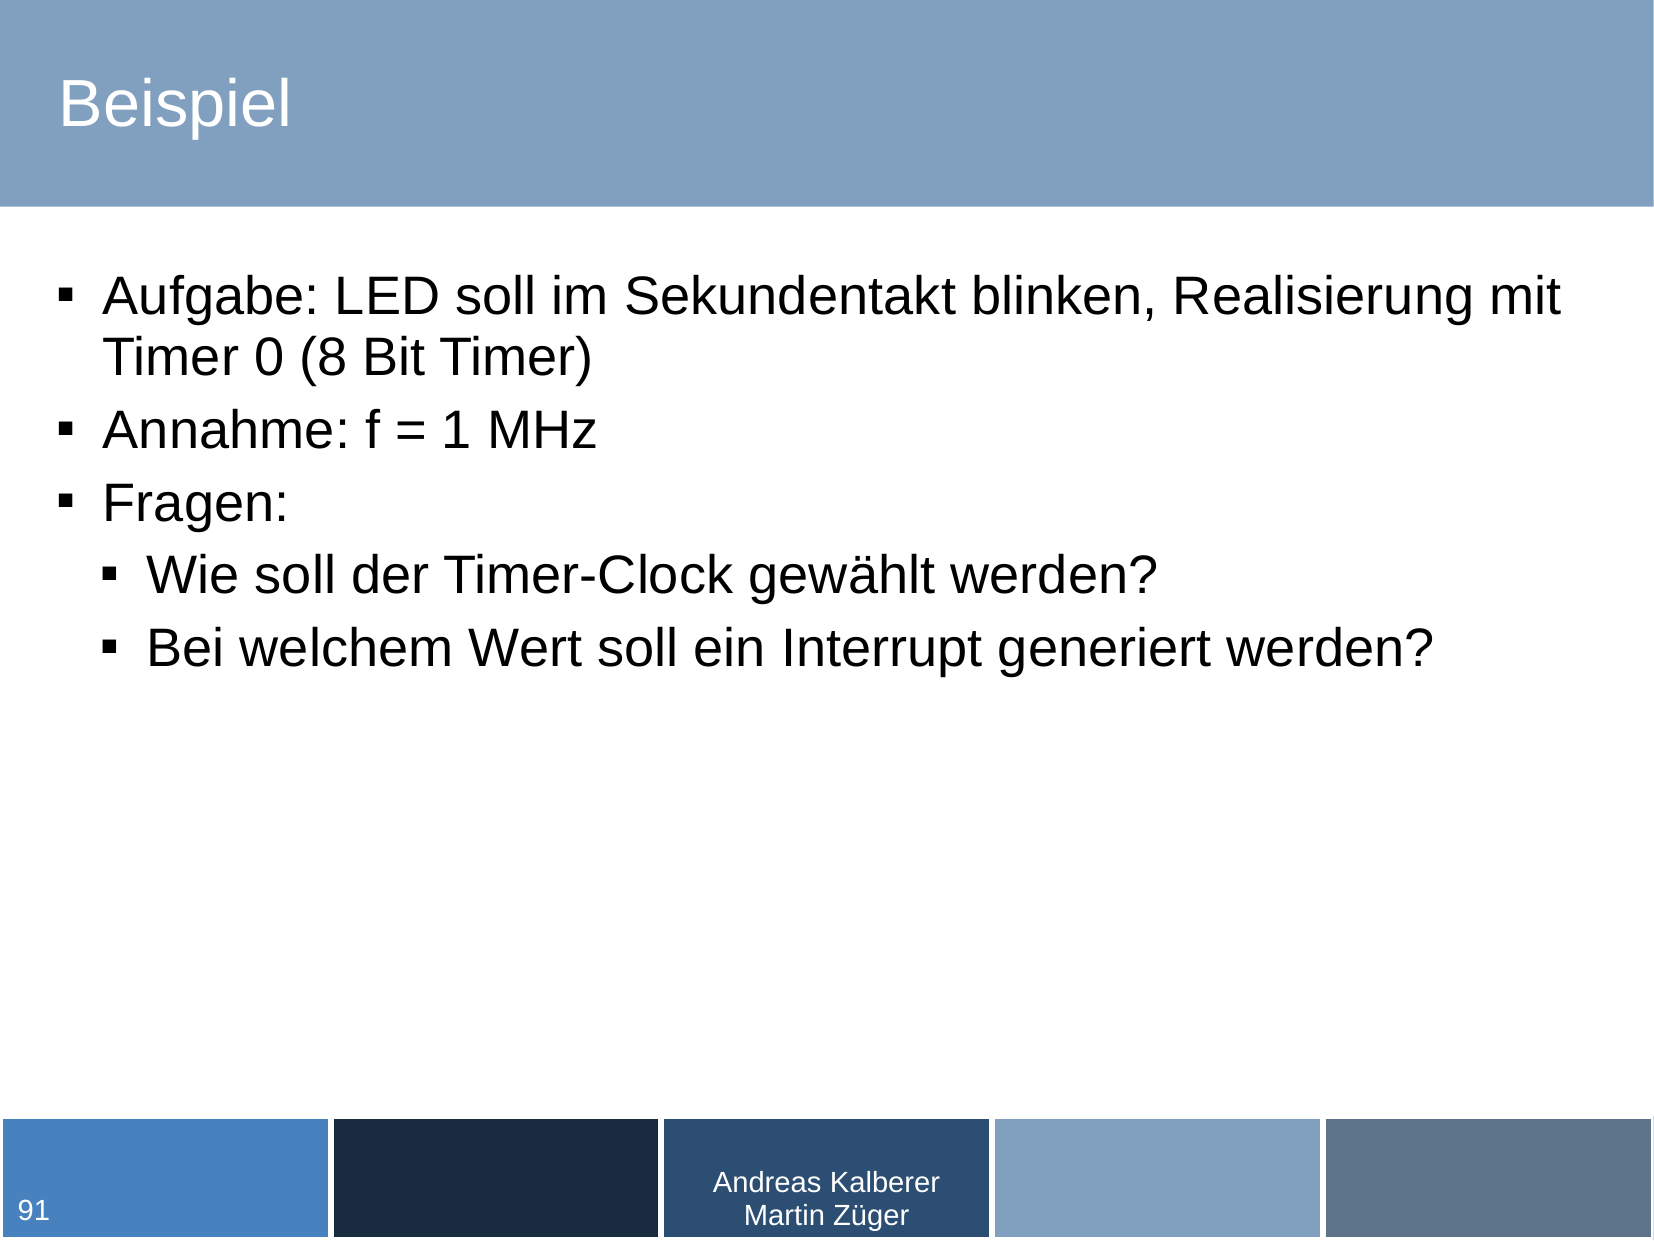

# Beispiel
Aufgabe: LED soll im Sekundentakt blinken, Realisierung mit Timer 0 (8 Bit Timer)
Annahme: f = 1 MHz
Fragen:
Wie soll der Timer-Clock gewählt werden?
Bei welchem Wert soll ein Interrupt generiert werden?
LibreOffice Productivity Suite
91